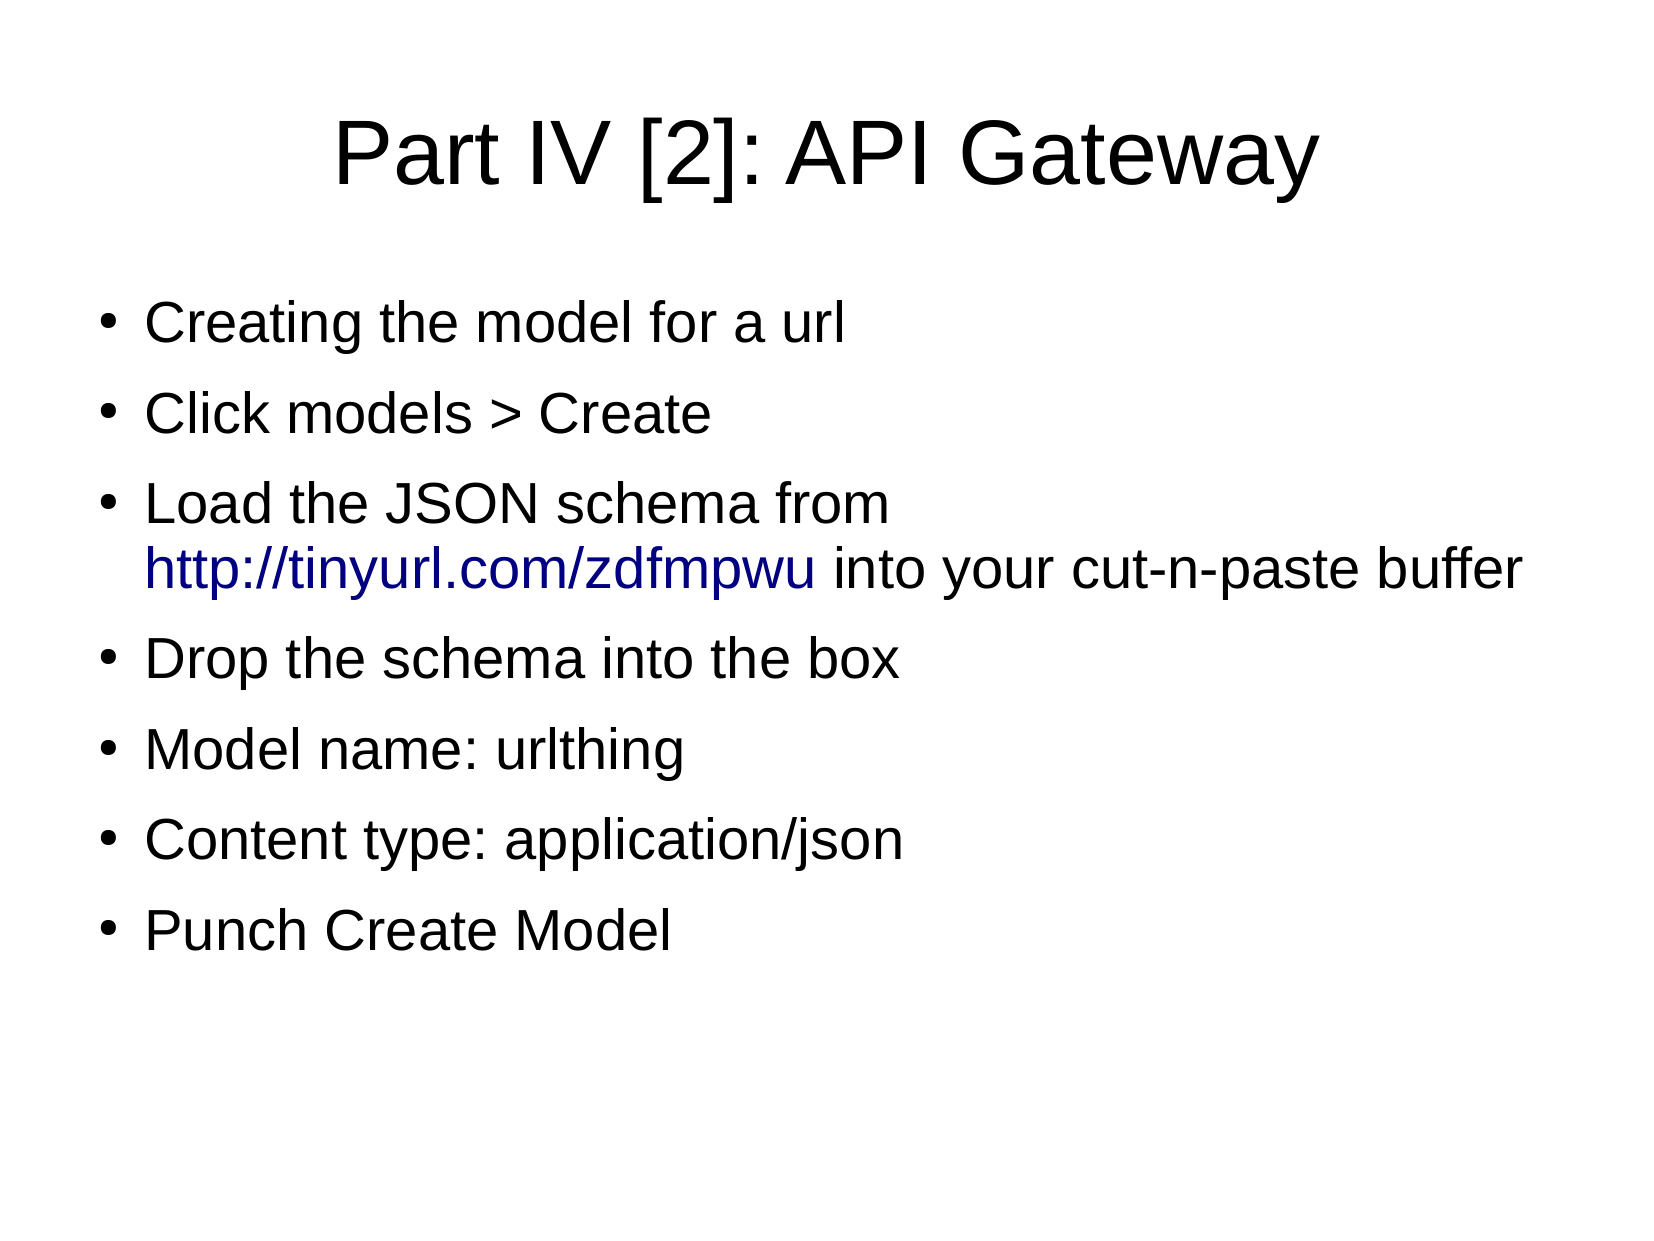

# Part IV [2]: API Gateway
Creating the model for a url
Click models > Create
Load the JSON schema from http://tinyurl.com/zdfmpwu into your cut-n-paste buffer
Drop the schema into the box
Model name: urlthing
Content type: application/json
Punch Create Model